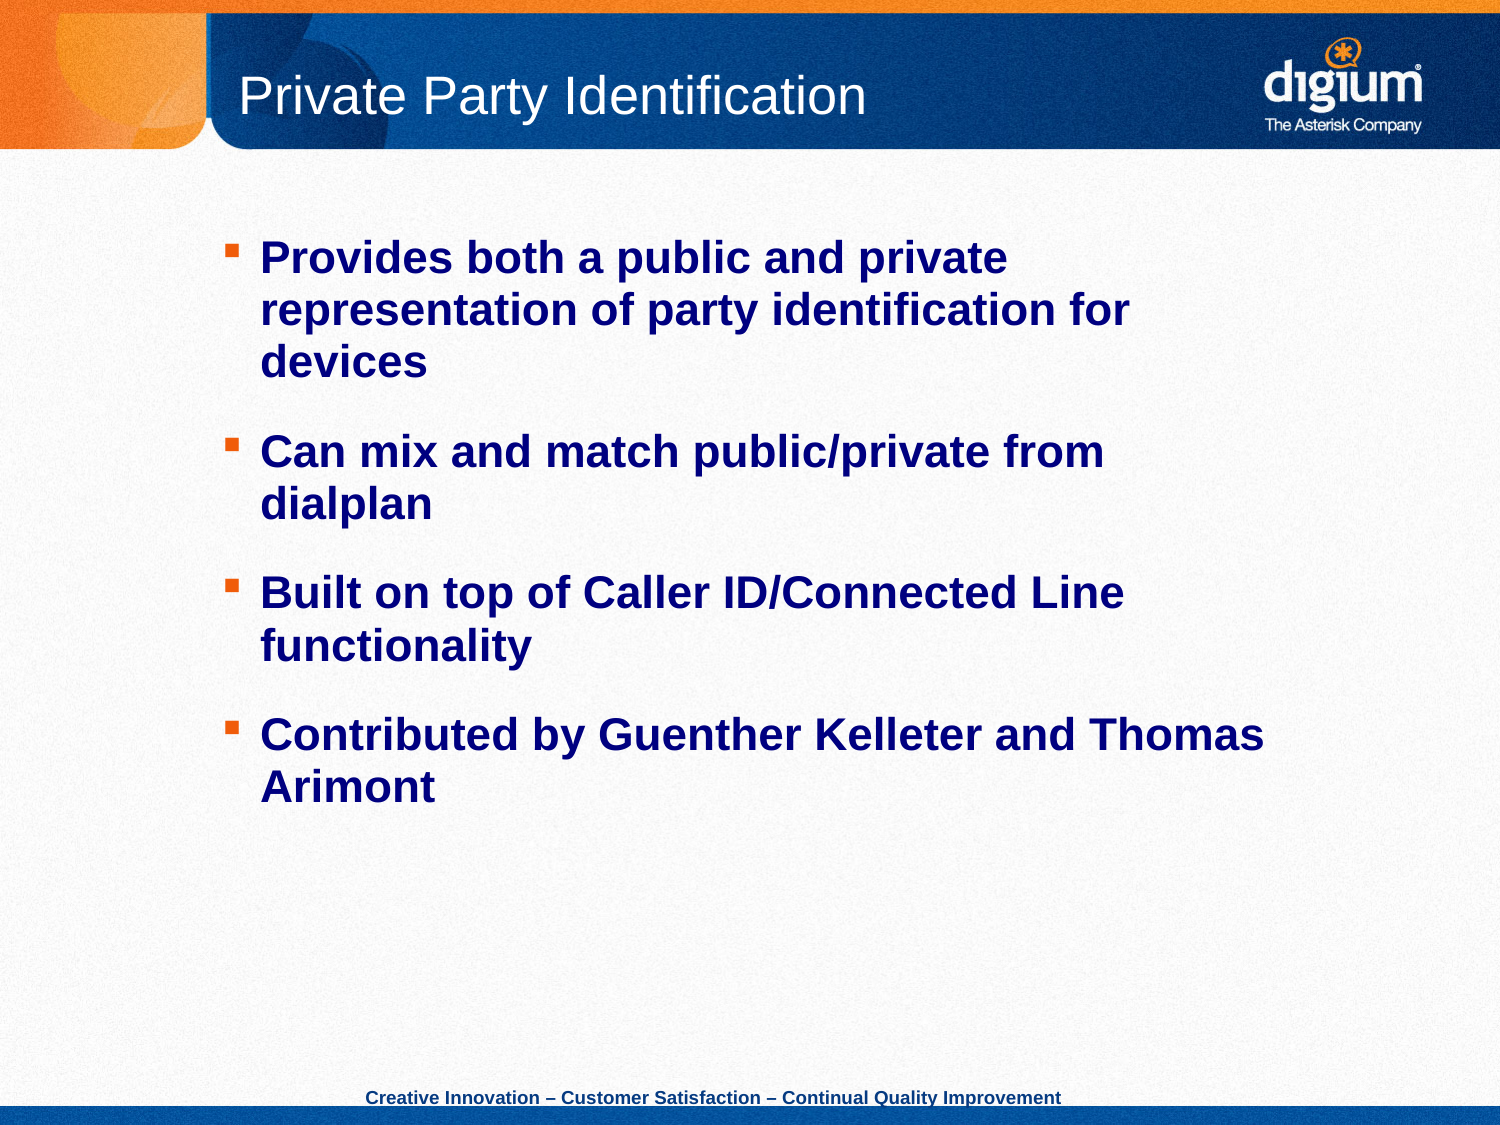

# Private Party Identification
Provides both a public and private representation of party identification for devices
Can mix and match public/private from dialplan
Built on top of Caller ID/Connected Line functionality
Contributed by Guenther Kelleter and Thomas Arimont